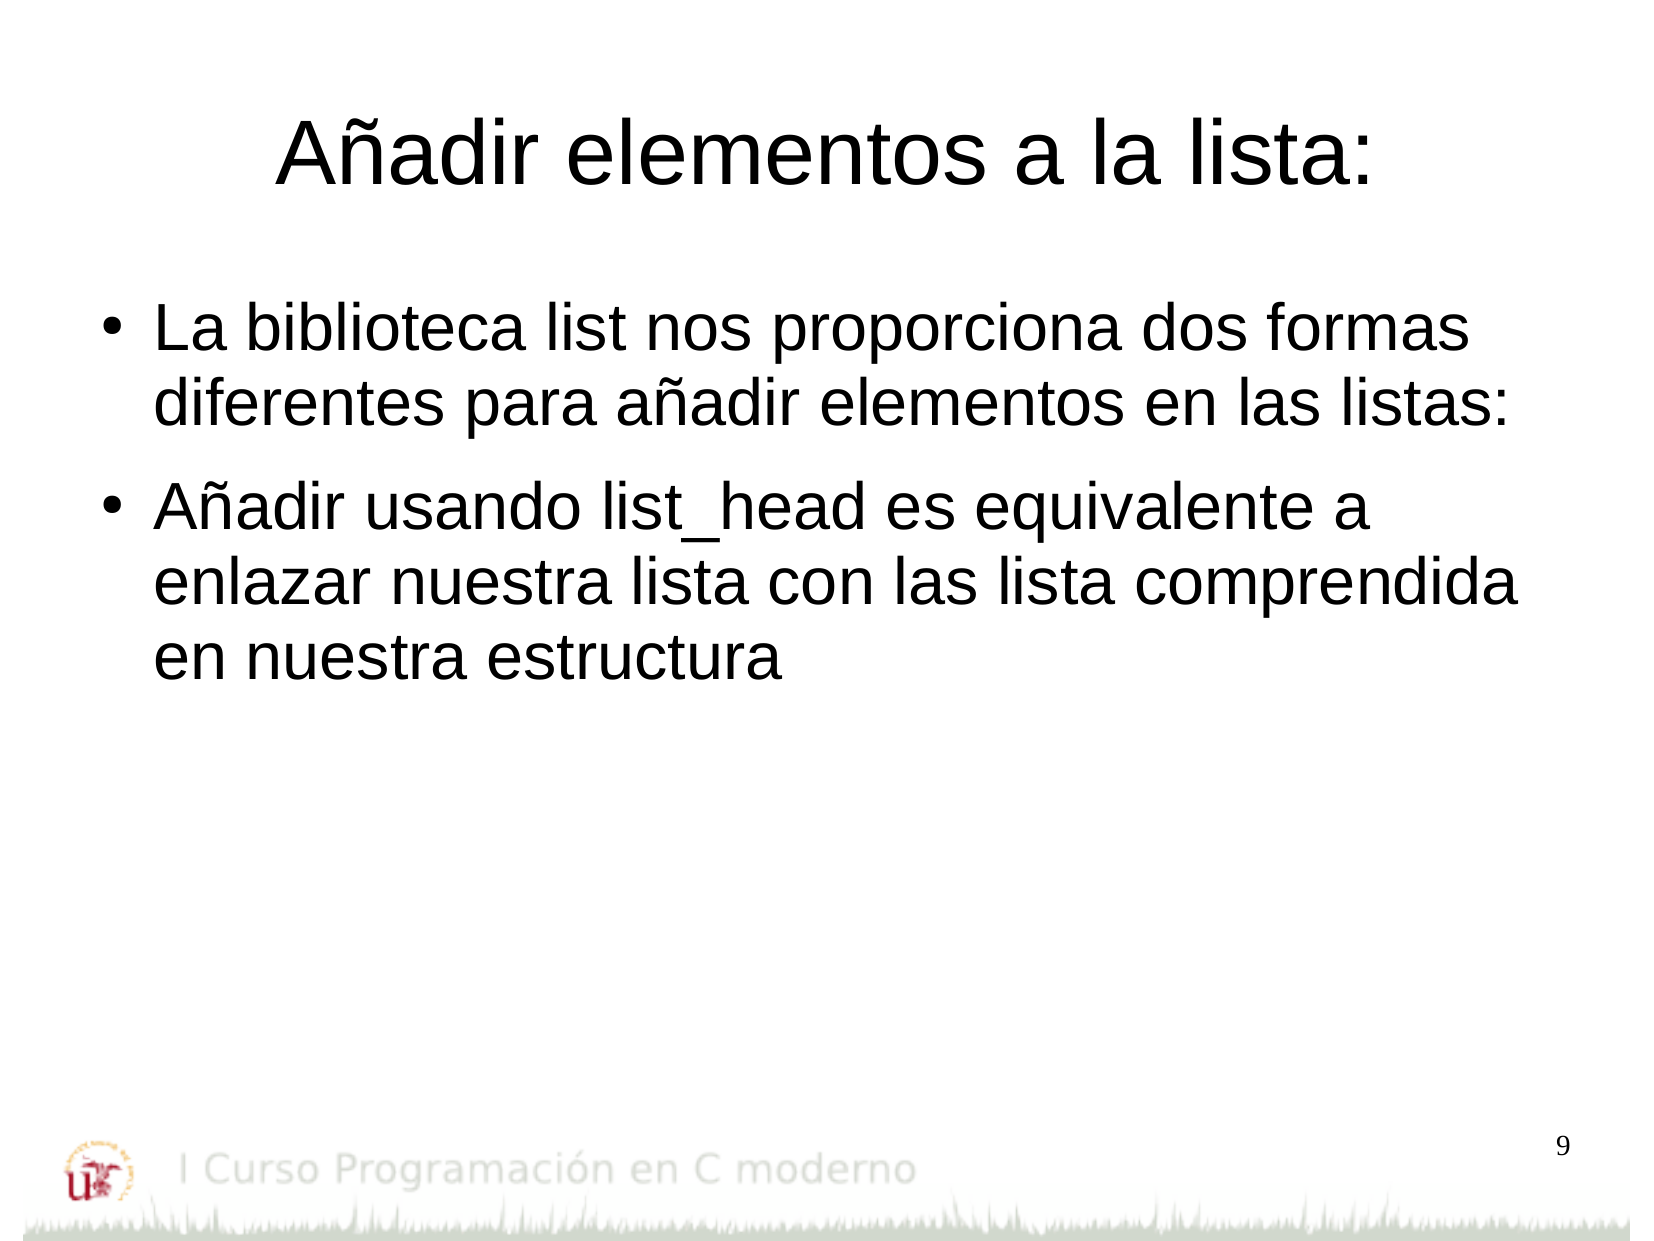

# Añadir elementos a la lista:
La biblioteca list nos proporciona dos formas diferentes para añadir elementos en las listas:
Añadir usando list_head es equivalente a enlazar nuestra lista con las lista comprendida en nuestra estructura
9